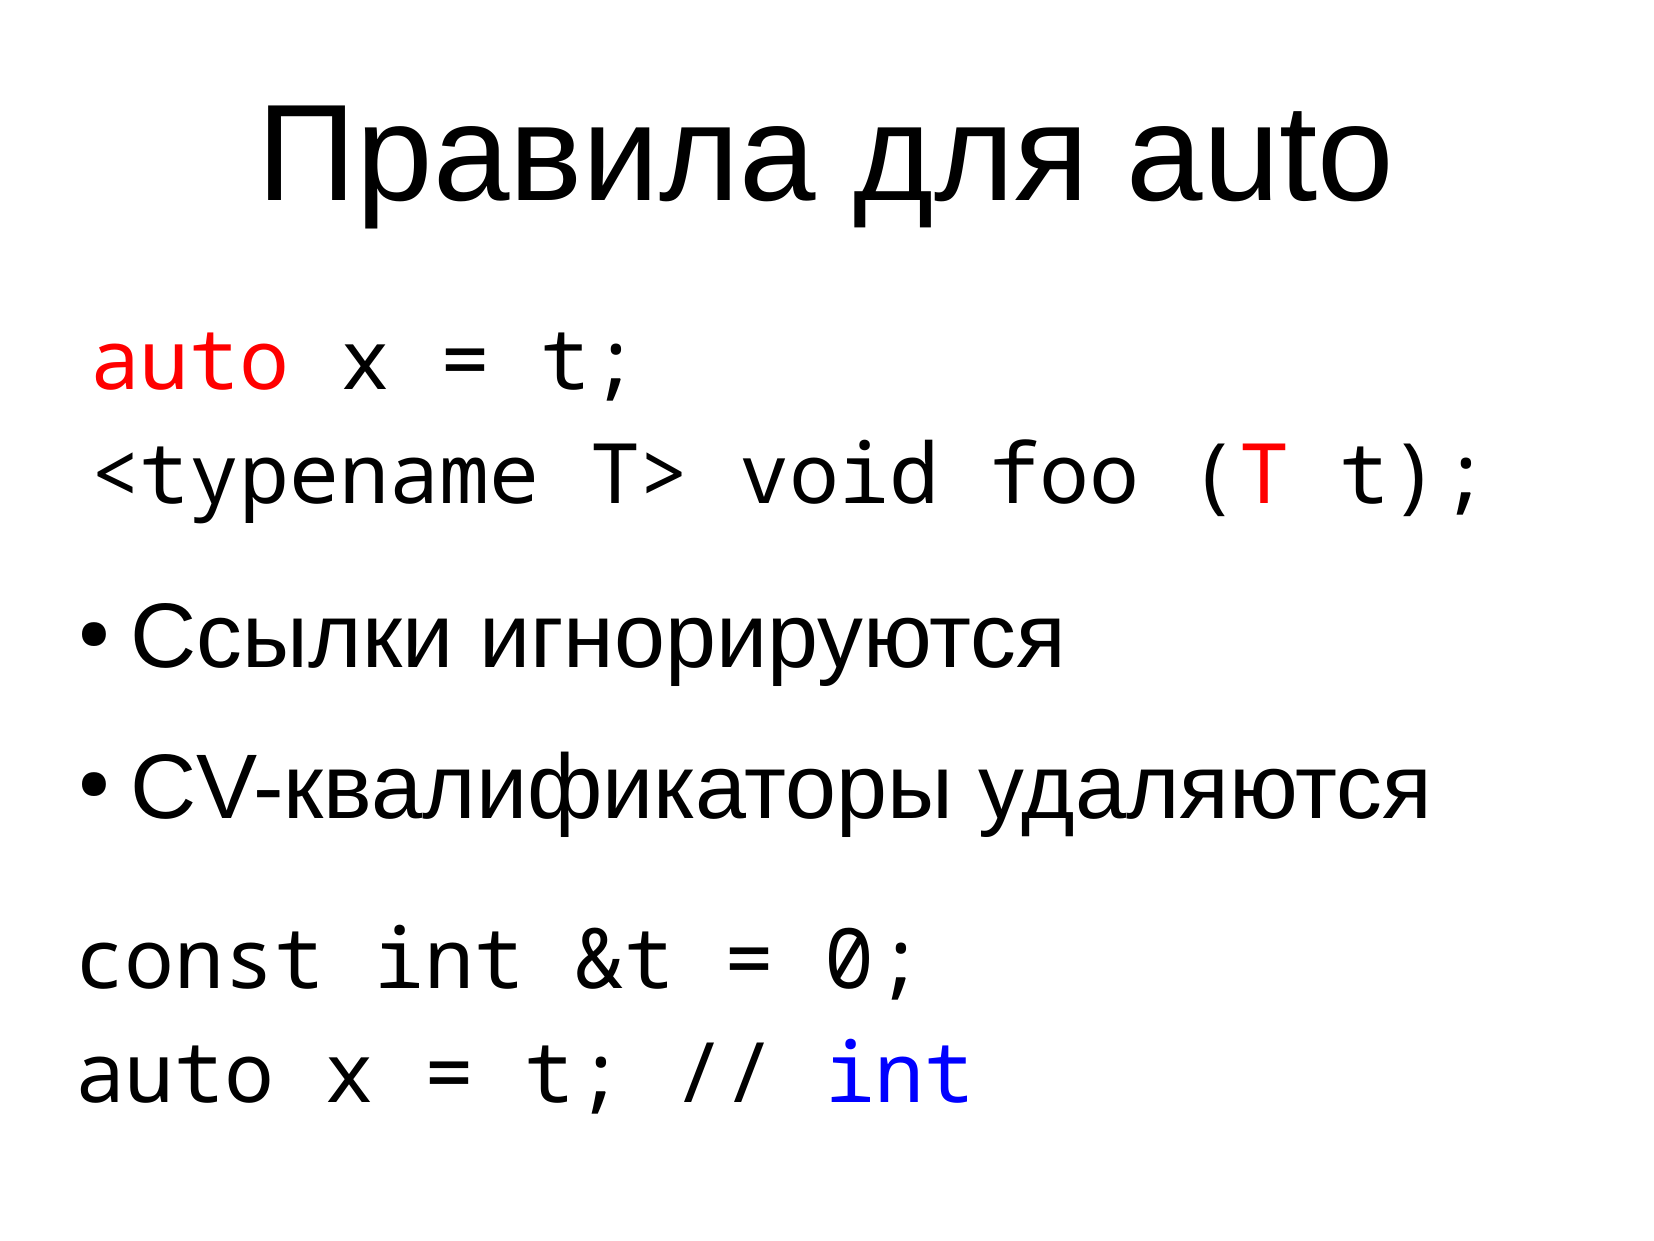

# Правила для auto
auto x = t;
<typename T> void foo (T t);
Ссылки игнорируются
CV-квалификаторы удаляются
const int &t = 0;
auto x = t; // int